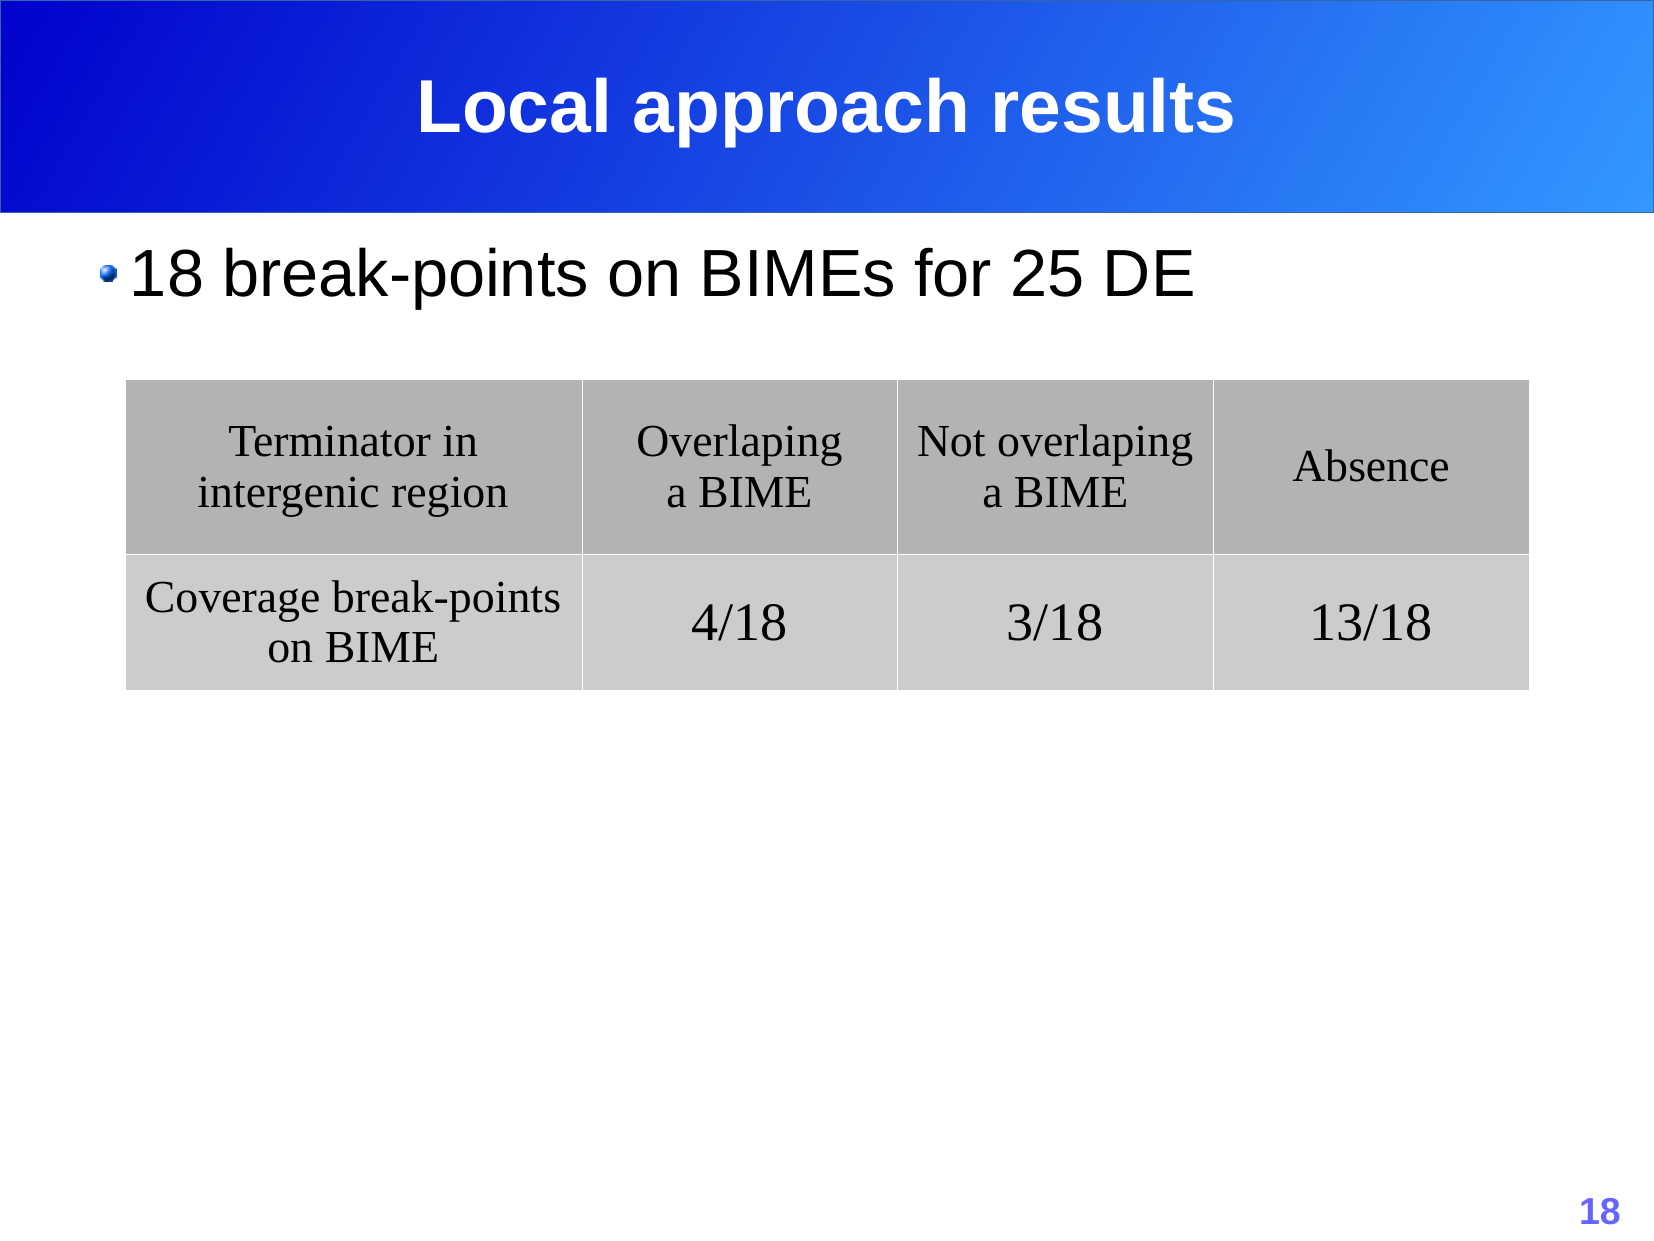

# Local approach results
18 break-points on BIMEs for 25 DE
| Terminator in intergenic region | Overlaping a BIME | Not overlaping a BIME | Absence |
| --- | --- | --- | --- |
| Coverage break-points on BIME | 4/18 | 3/18 | 13/18 |
18